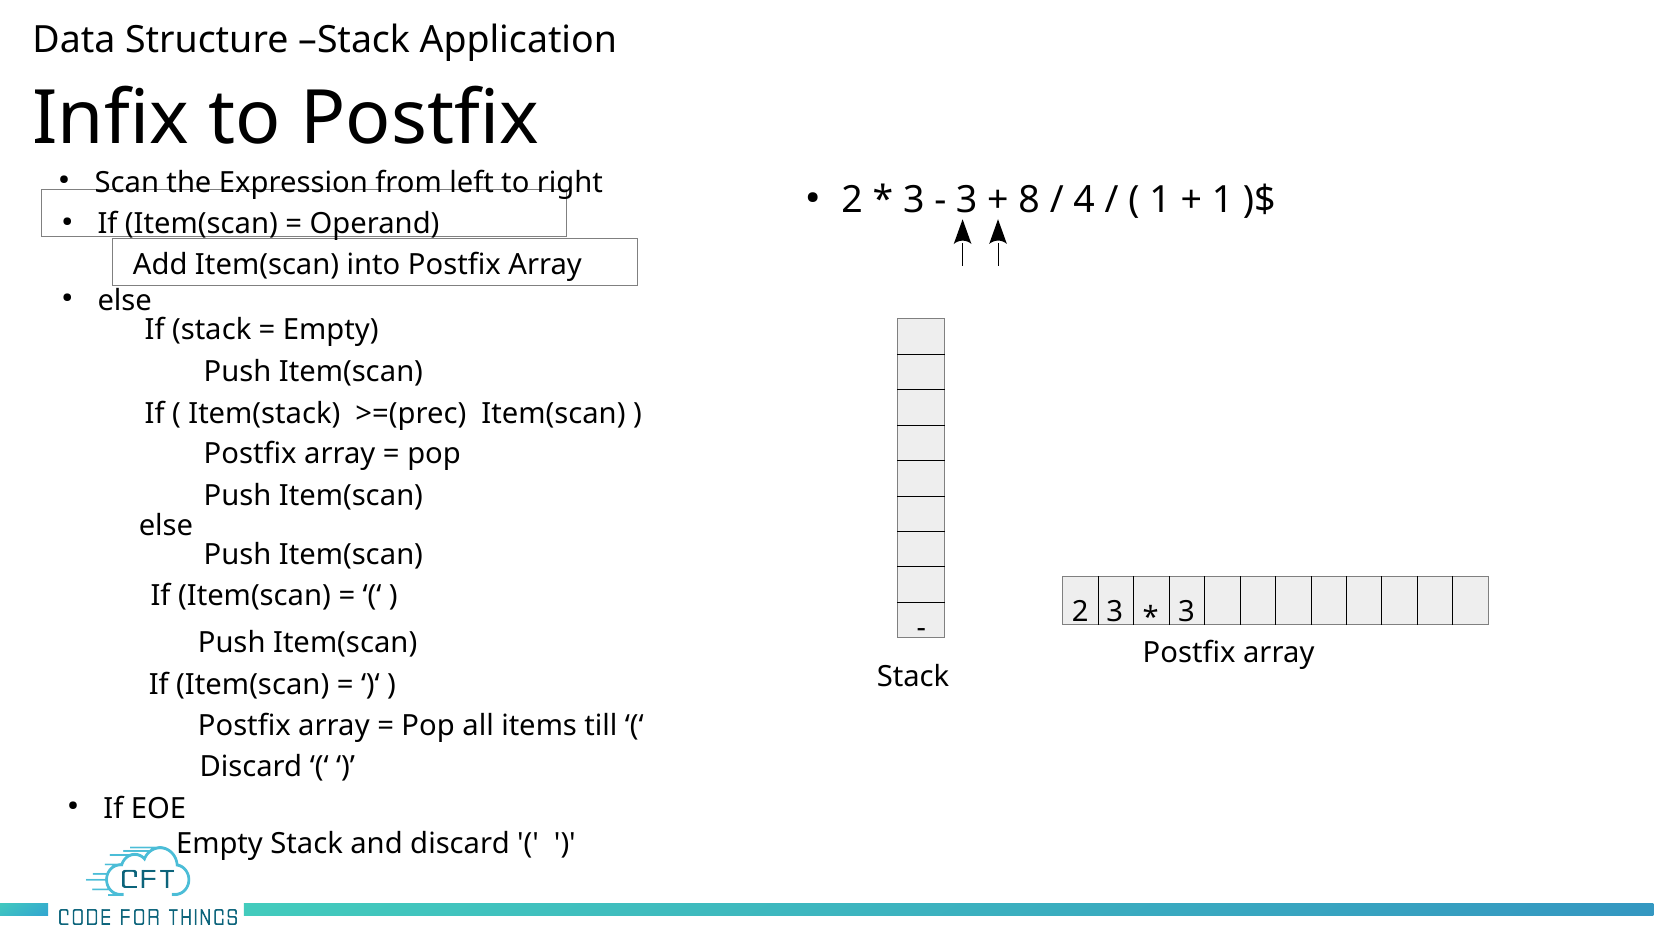

# Data Structure –Stack Application Infix to Postfix
Scan the Expression from left to right
2 * 3 - 3 + 8 / 4 / ( 1 + 1 )$
If (Item(scan) = Operand)
Add Item(scan) into Postfix Array
else
If (stack = Empty)
Push Item(scan)
If ( Item(stack) >=(prec) Item(scan) )
Postfix array = pop
Push Item(scan)
else
Push Item(scan)
If (Item(scan) = ‘(‘ )
3
2
3
*
-
Push Item(scan)
Postfix array
Stack
If (Item(scan) = ‘)‘ )
Postfix array = Pop all items till ‘(‘
Discard ‘(‘ ‘)’
If EOE
Empty Stack and discard '(' ')'